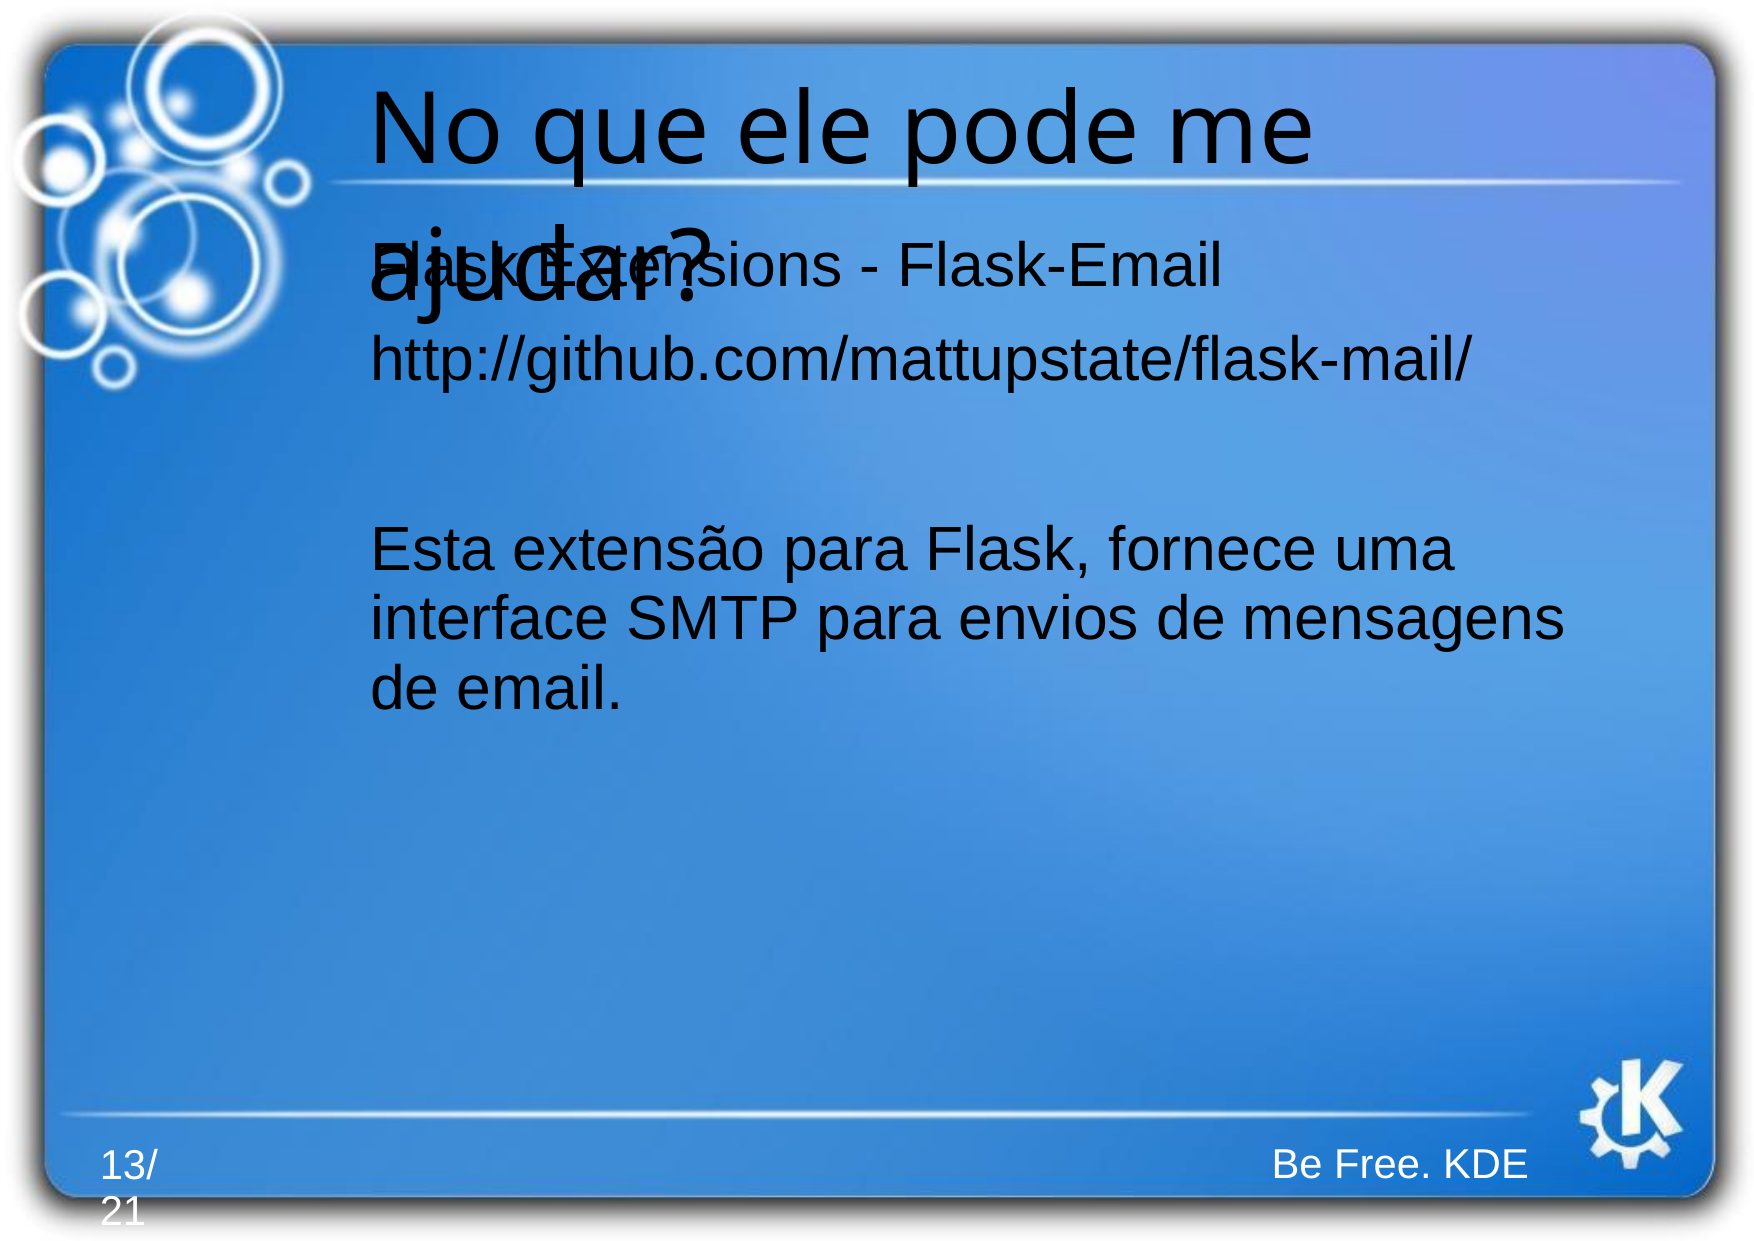

No que ele pode me ajudar?
Flask Extensions - Flask-Email
http://github.com/mattupstate/flask-mail/
Esta extensão para Flask, fornece uma interface SMTP para envios de mensagens de email.